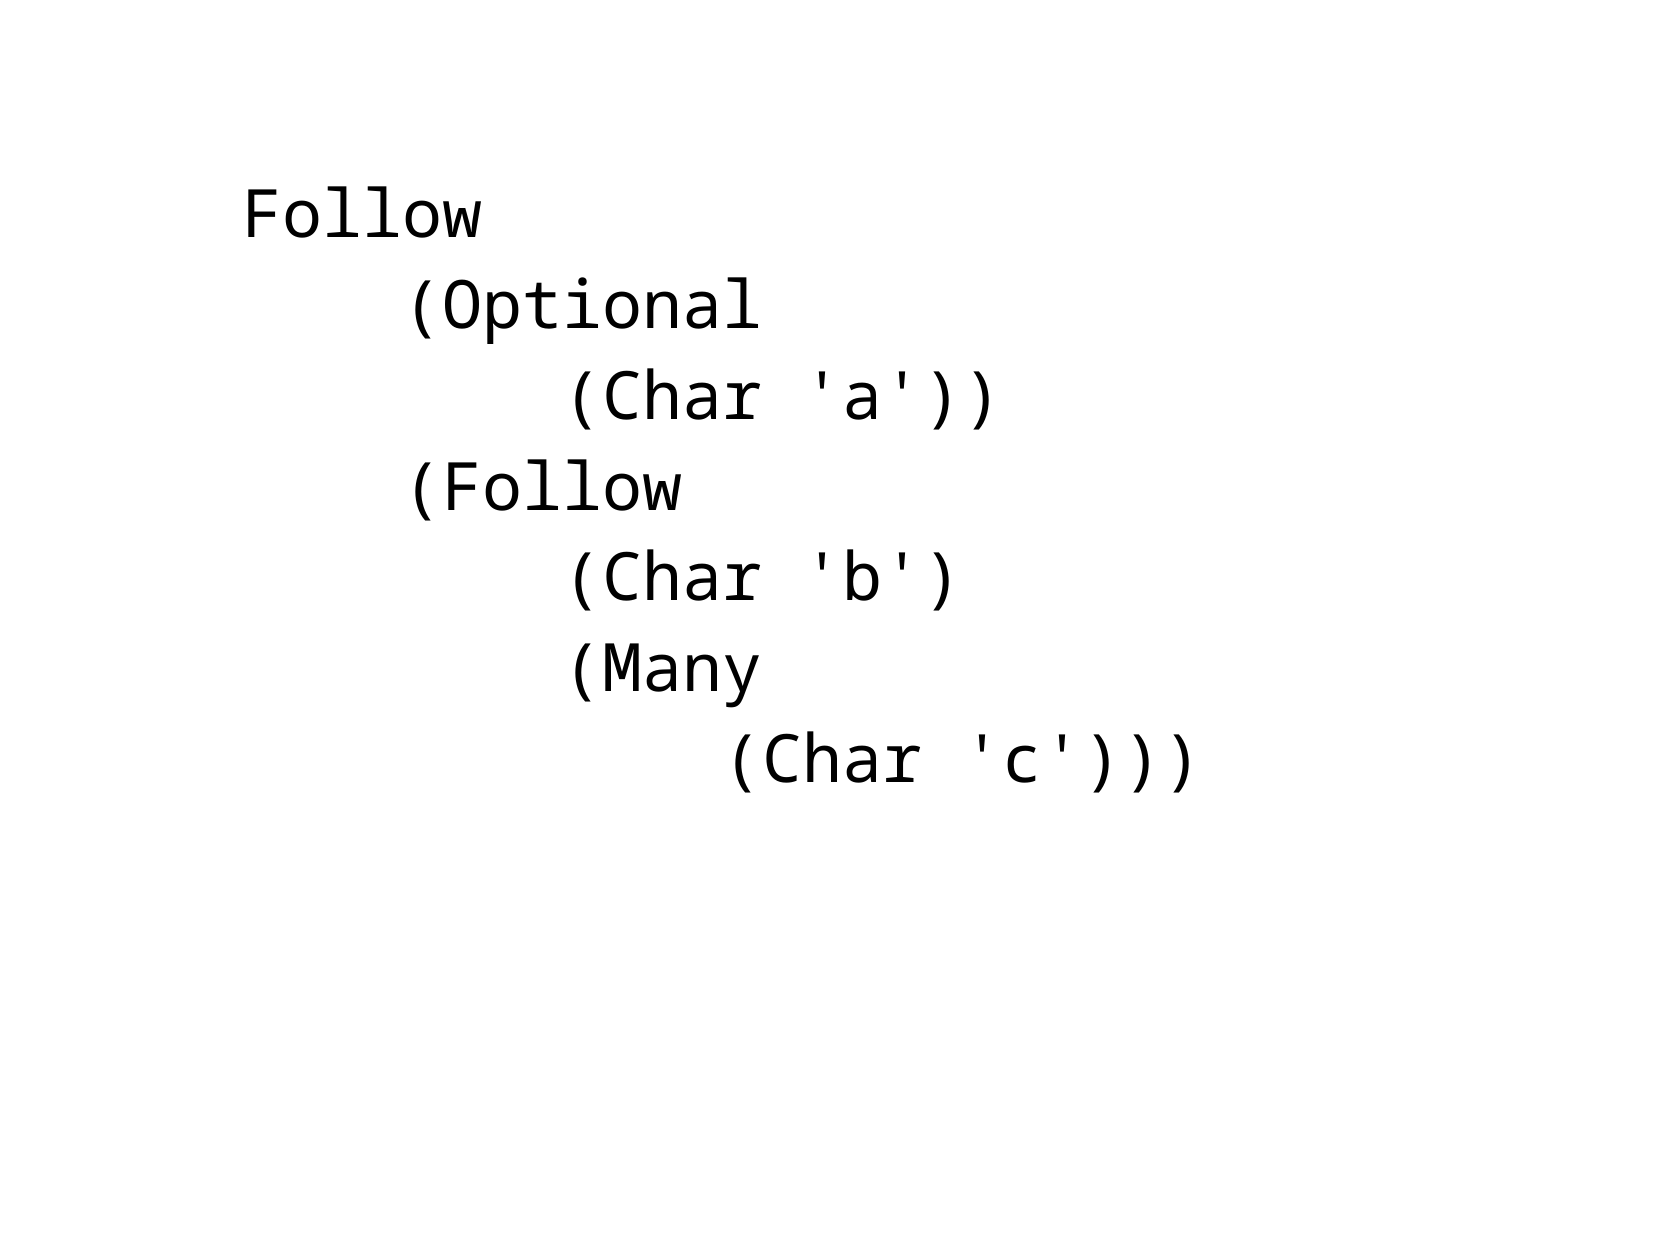

# Follow
 (Optional
 (Char 'a'))
 (Follow
 (Char 'b')
 (Many
 (Char 'c')))